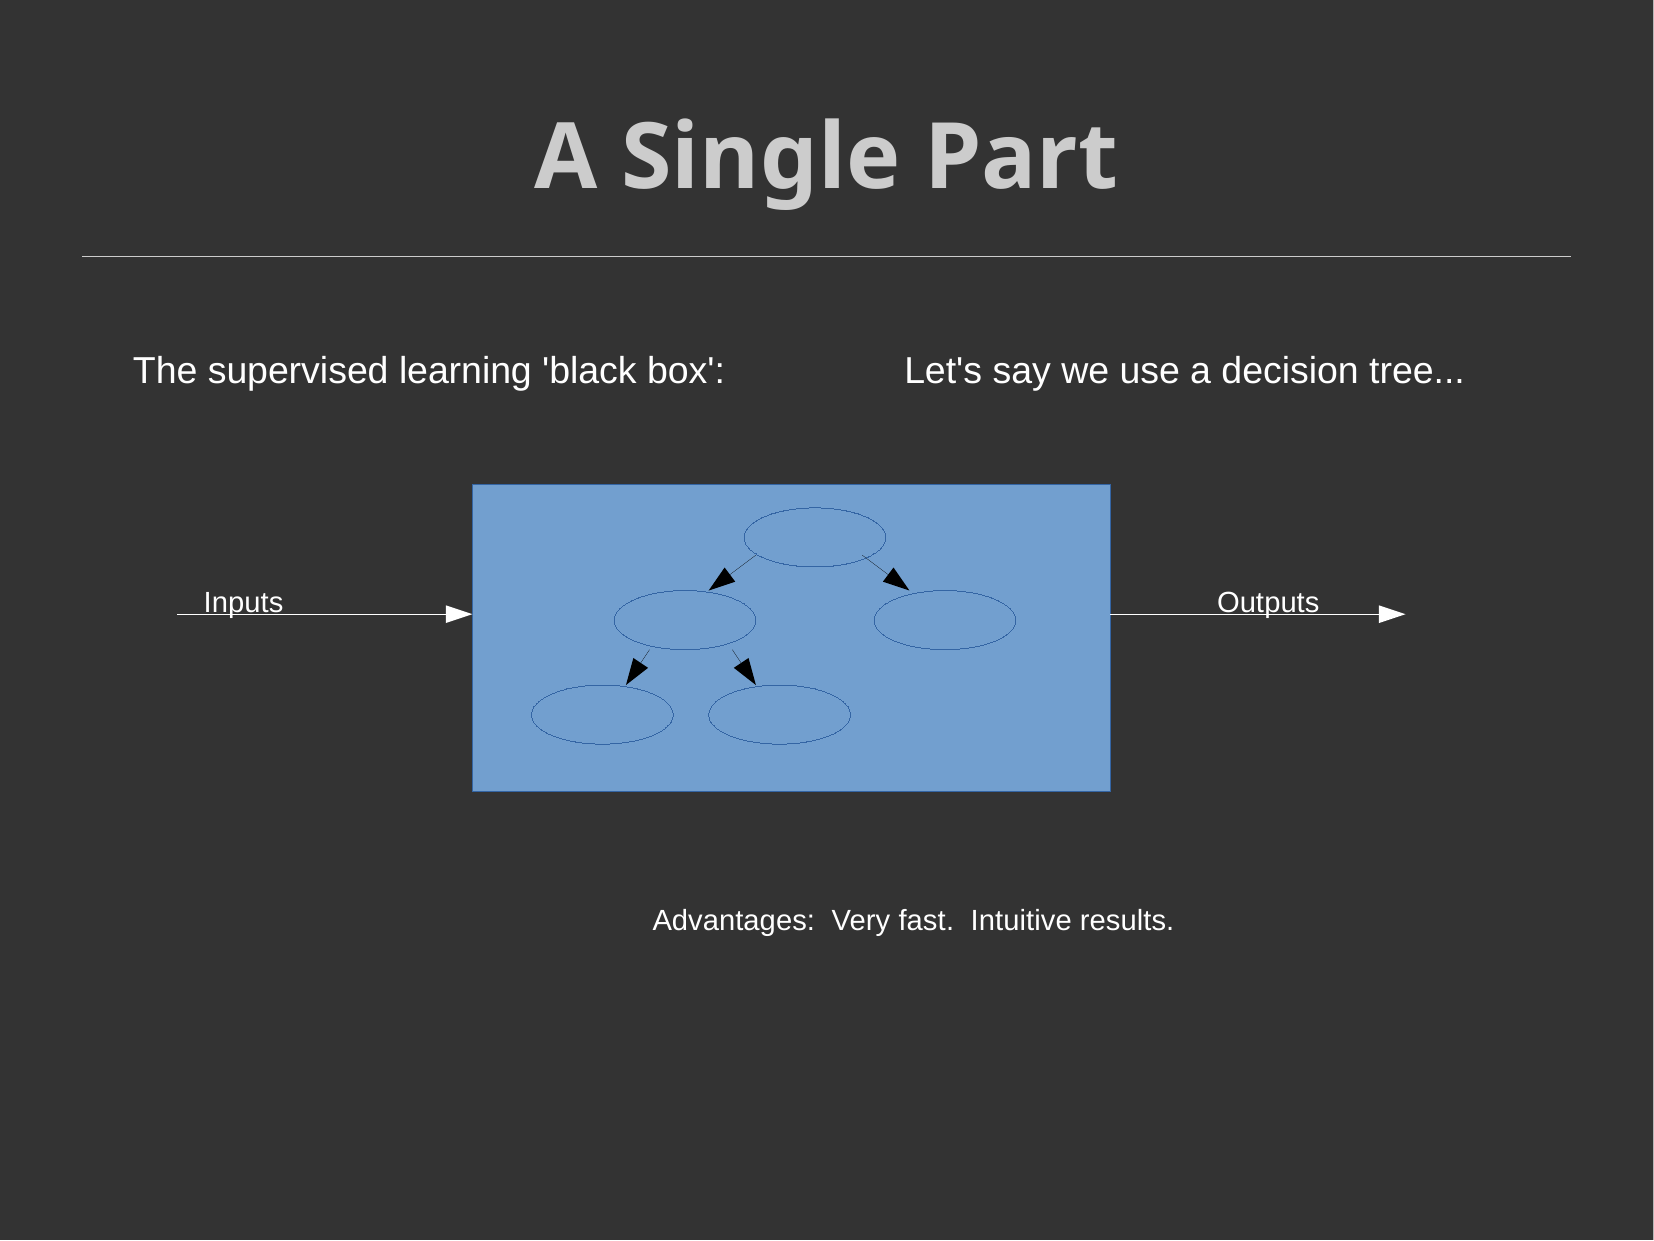

# A Single Part
The supervised learning 'black box':
Let's say we use a decision tree...
Outputs
Inputs
Advantages: Very fast. Intuitive results.